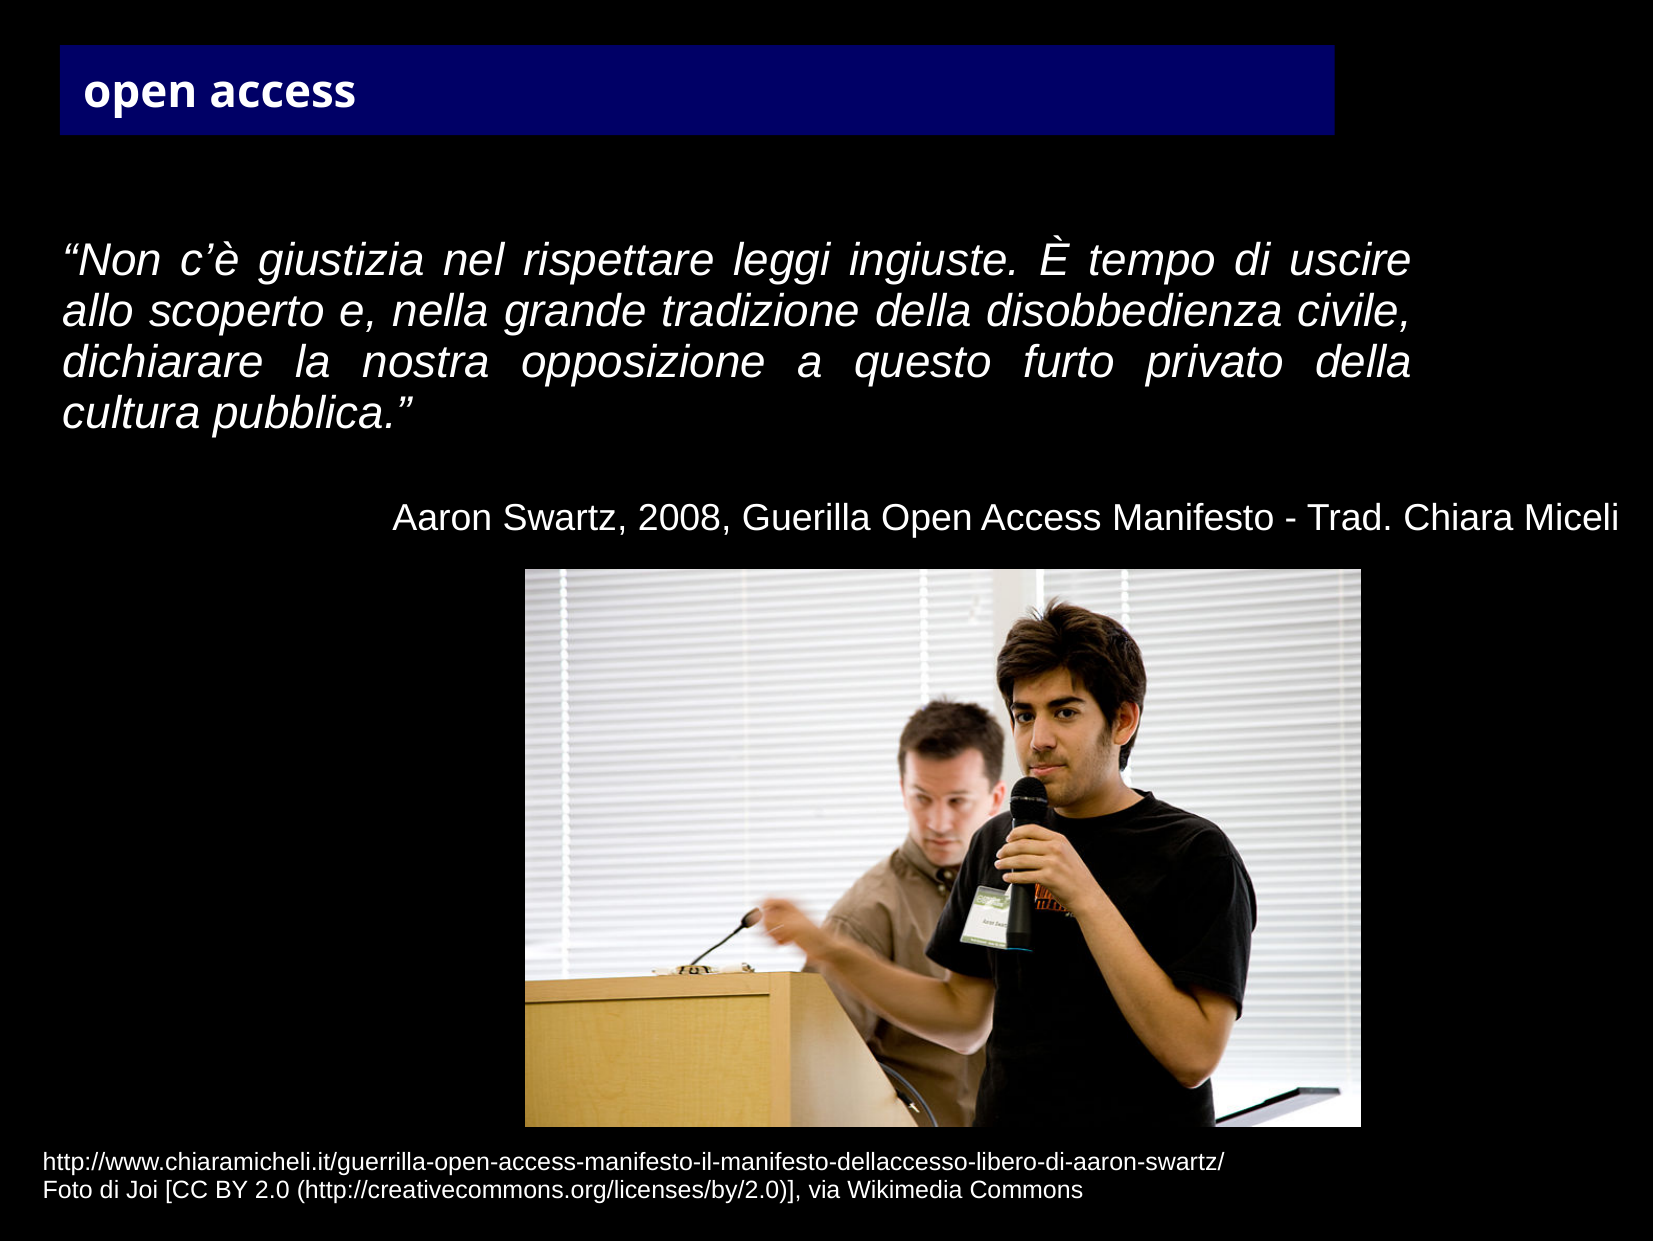

# open access
“Non c’è giustizia nel rispettare leggi ingiuste. È tempo di uscire allo scoperto e, nella grande tradizione della disobbedienza civile, dichiarare la nostra opposizione a questo furto privato della cultura pubblica.”
Aaron Swartz, 2008, Guerilla Open Access Manifesto - Trad. Chiara Miceli
http://www.chiaramicheli.it/guerrilla-open-access-manifesto-il-manifesto-dellaccesso-libero-di-aaron-swartz/
Foto di Joi [CC BY 2.0 (http://creativecommons.org/licenses/by/2.0)], via Wikimedia Commons